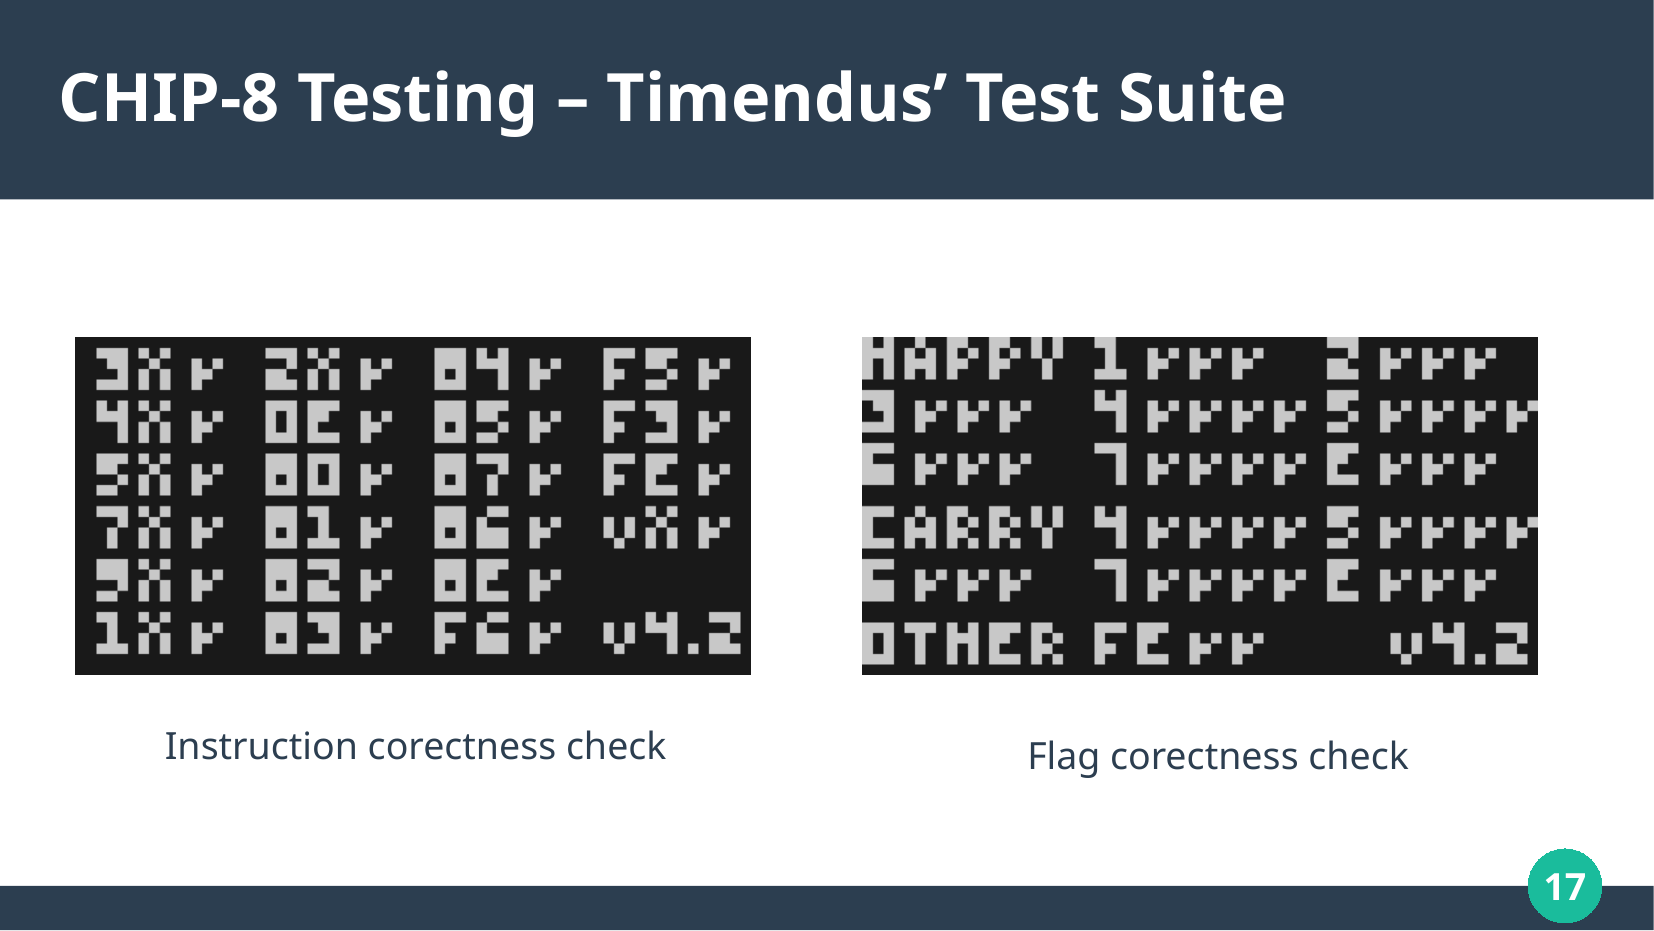

# CHIP-8 Testing – Timendus’ Test Suite
Instruction corectness check
Flag corectness check
17